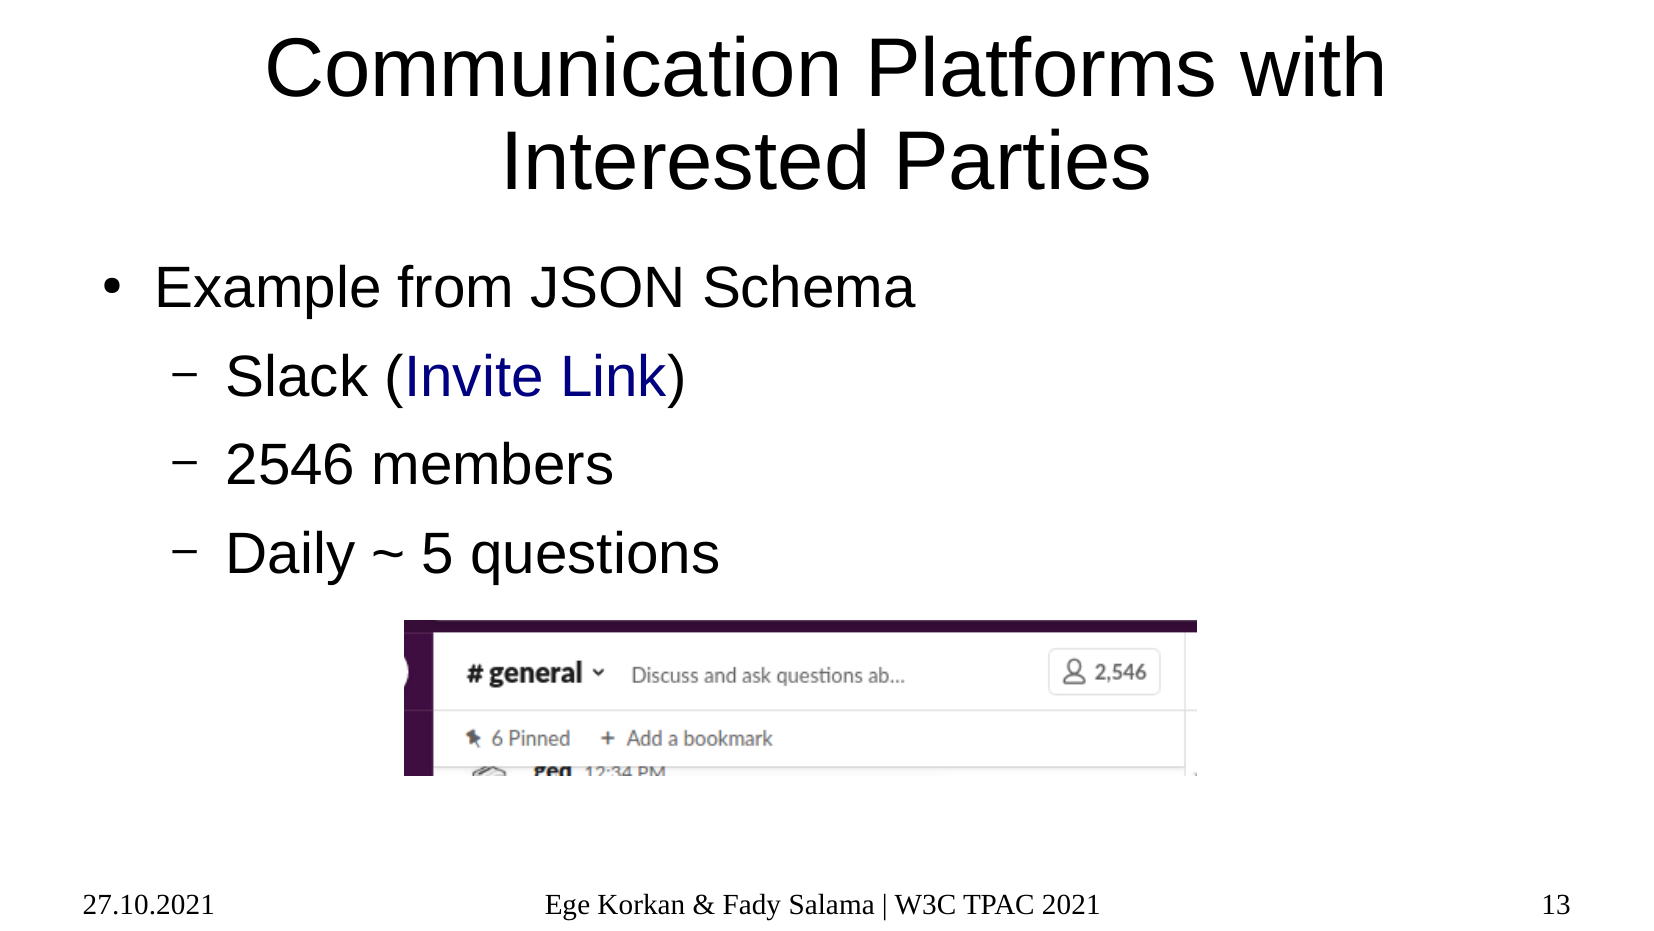

# Communication Platforms with Interested Parties
Example from JSON Schema
Slack (Invite Link)
2546 members
Daily ~ 5 questions
27.10.2021
Ege Korkan & Fady Salama | W3C TPAC 2021
13